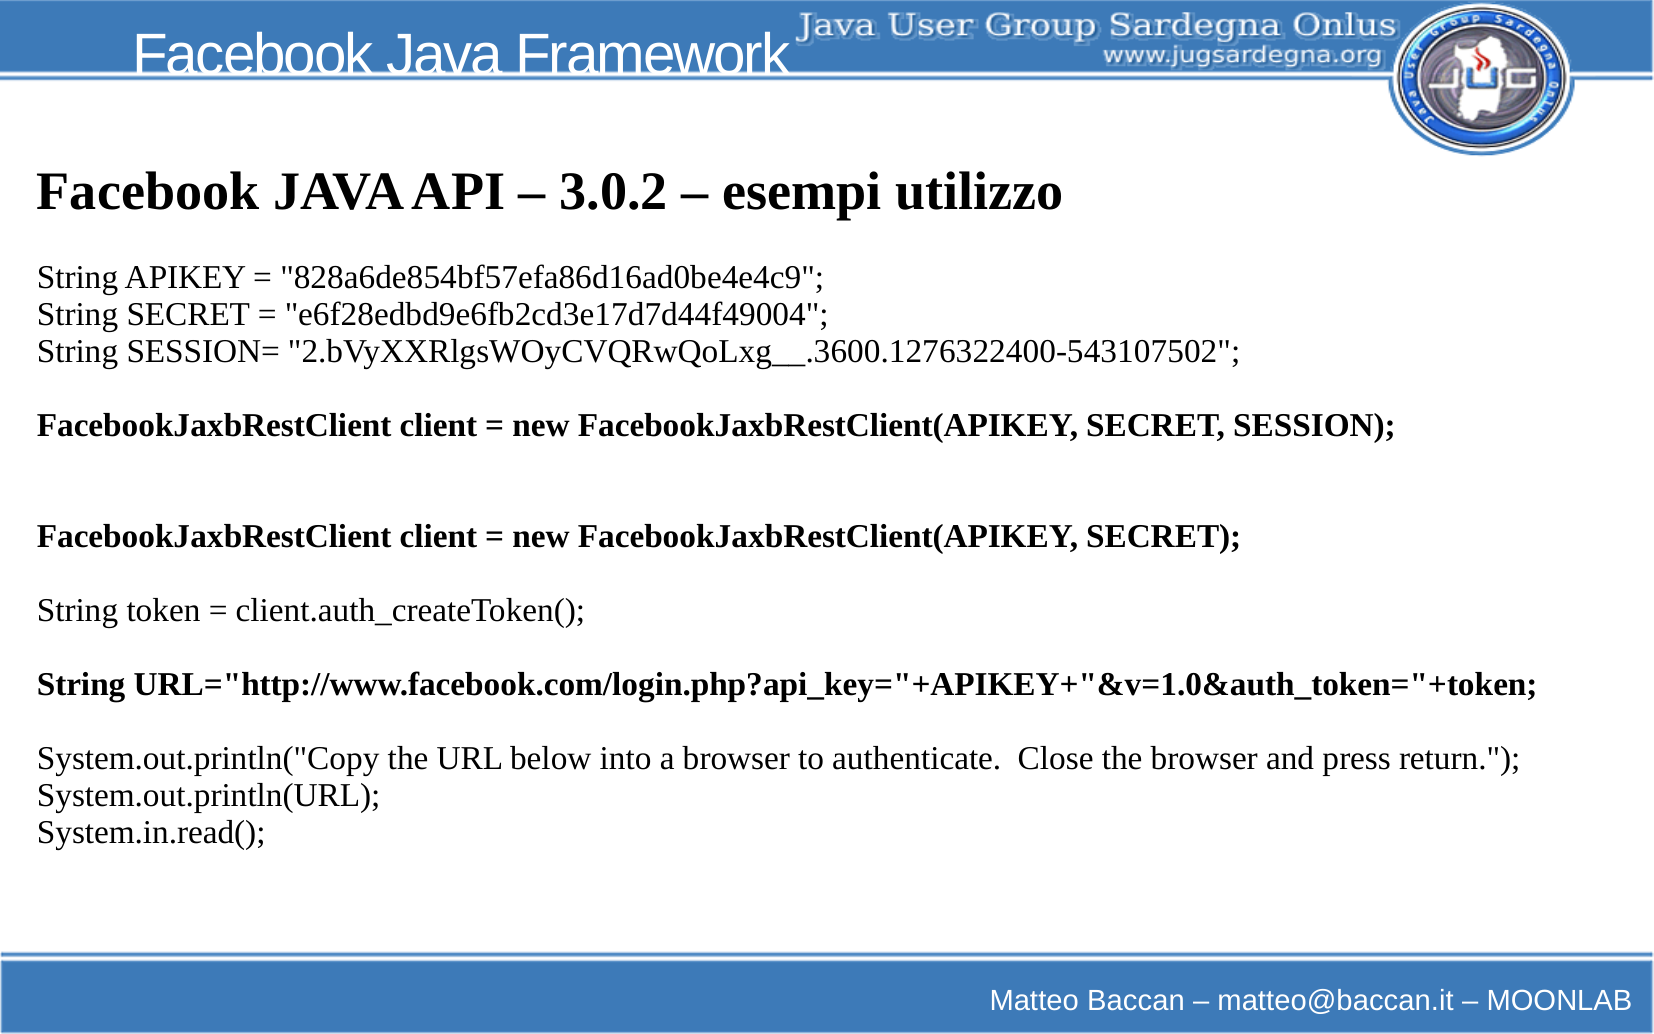

# Facebook Java Framework
Facebook JAVA API – 3.0.2 – esempi utilizzo
String APIKEY = "828a6de854bf57efa86d16ad0be4e4c9";
String SECRET = "e6f28edbd9e6fb2cd3e17d7d44f49004";
String SESSION= "2.bVyXXRlgsWOyCVQRwQoLxg__.3600.1276322400-543107502";
FacebookJaxbRestClient client = new FacebookJaxbRestClient(APIKEY, SECRET, SESSION);
FacebookJaxbRestClient client = new FacebookJaxbRestClient(APIKEY, SECRET);
String token = client.auth_createToken();
String URL="http://www.facebook.com/login.php?api_key="+APIKEY+"&v=1.0&auth_token="+token;
System.out.println("Copy the URL below into a browser to authenticate. Close the browser and press return.");
System.out.println(URL);
System.in.read();